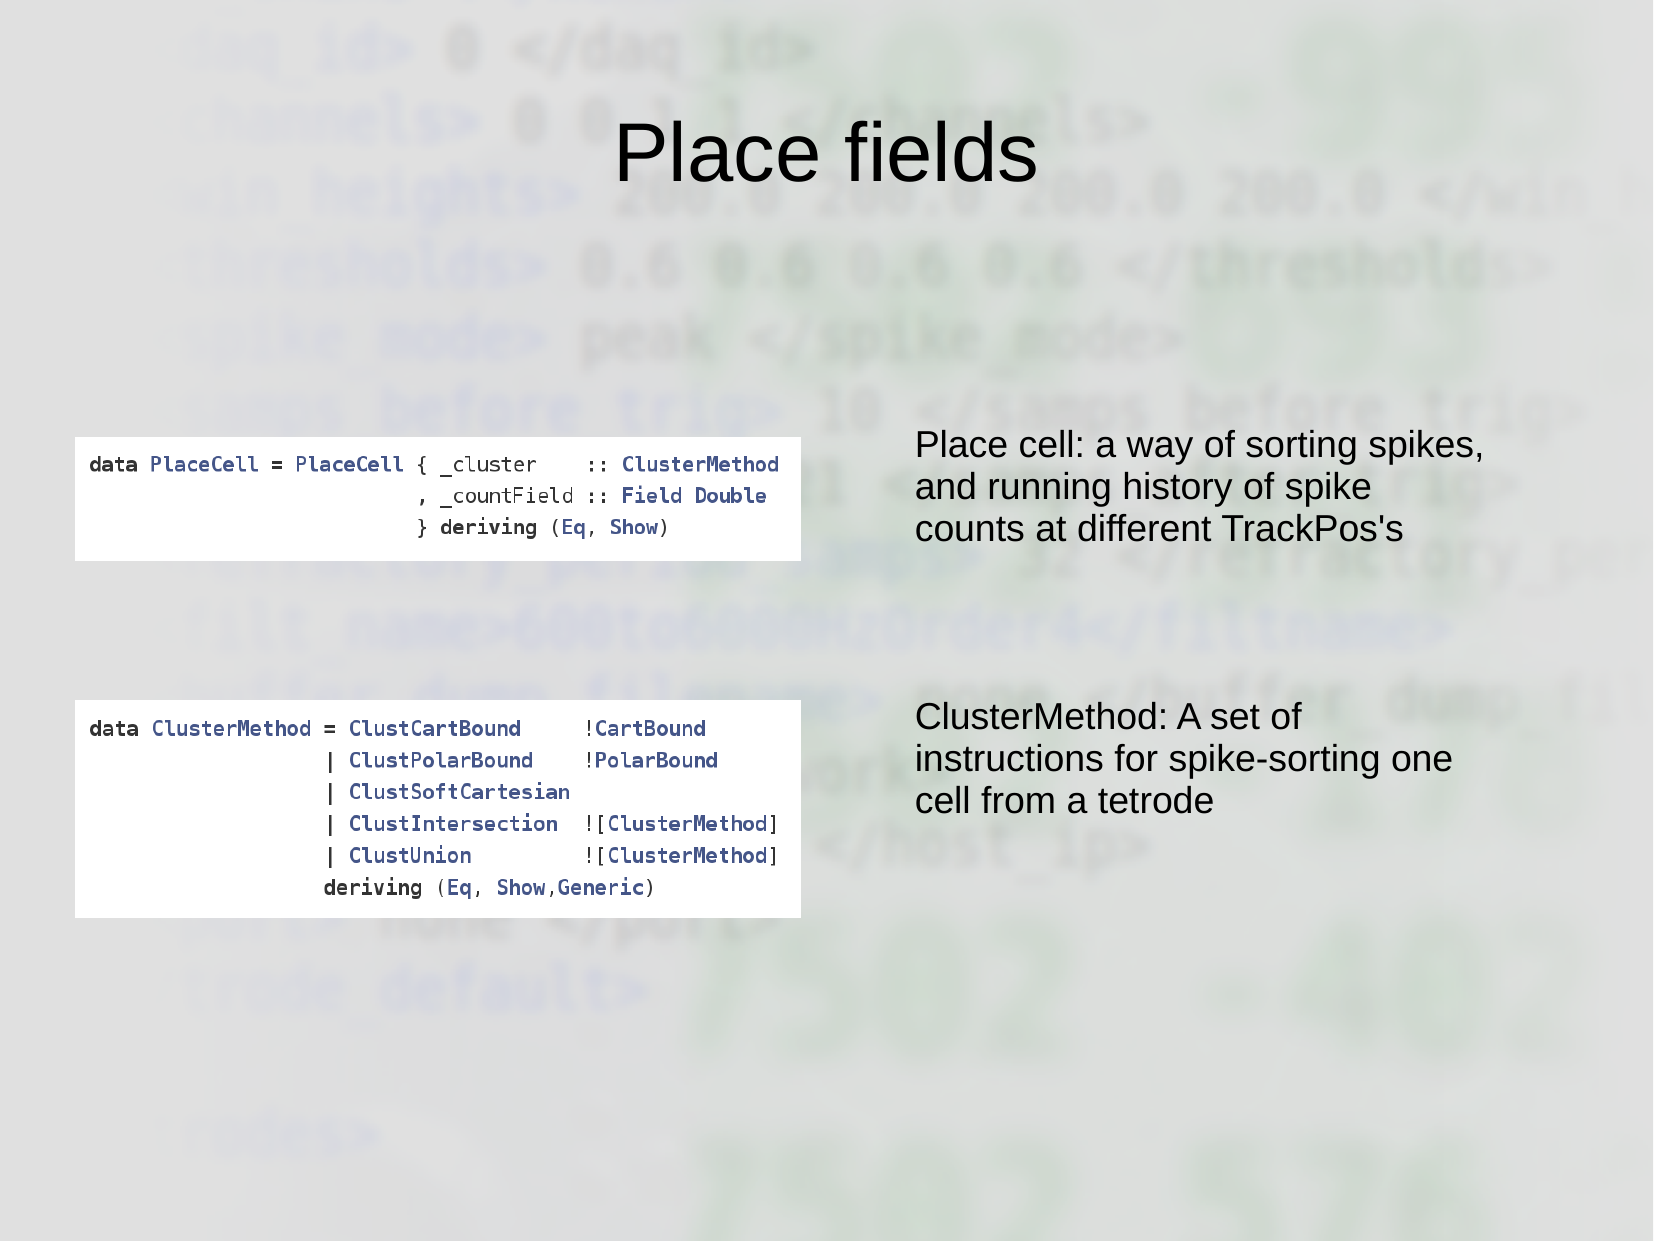

# Place fields
Place cell: a way of sorting spikes, and running history of spike counts at different TrackPos's
ClusterMethod: A set of instructions for spike-sorting one cell from a tetrode